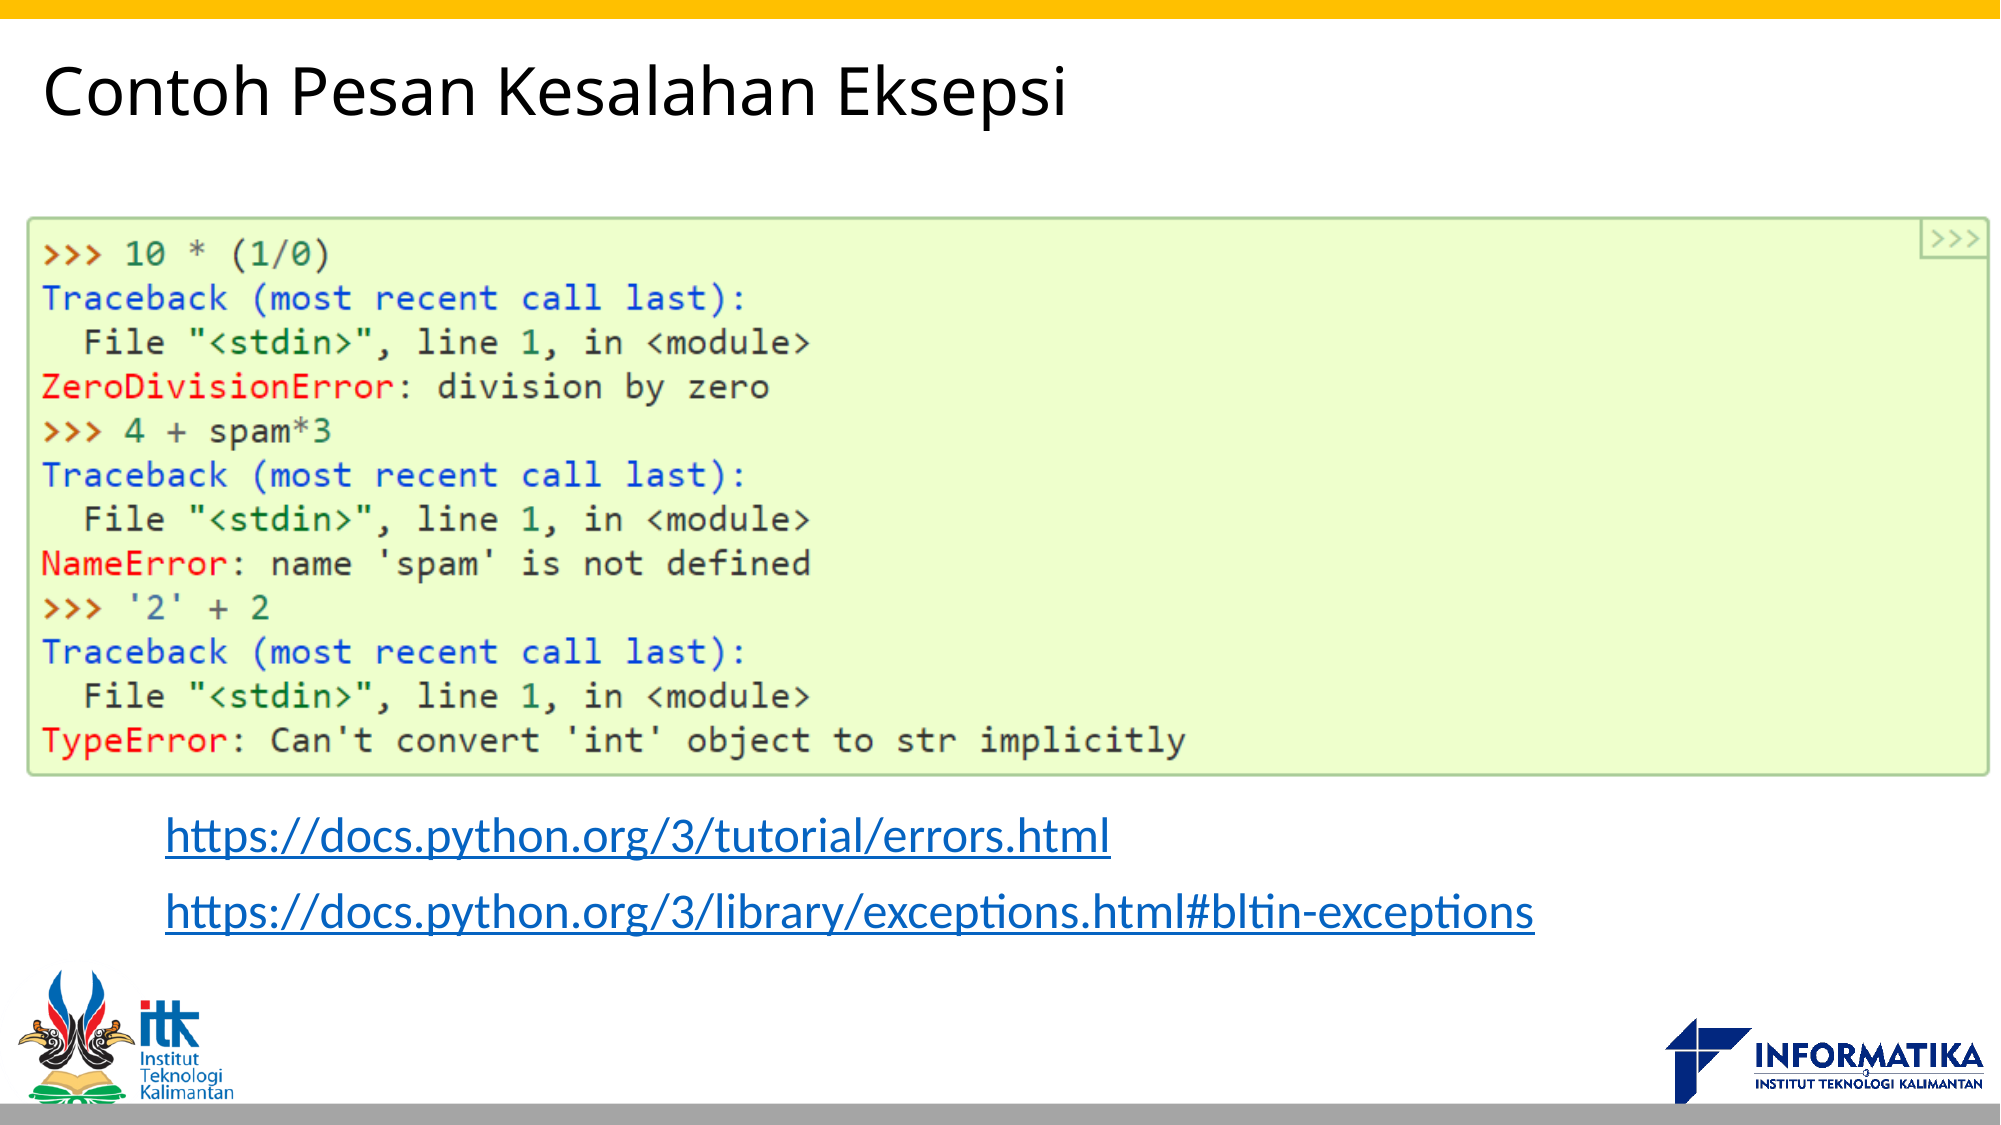

# Contoh Pesan Kesalahan Eksepsi
https://docs.python.org/3/tutorial/errors.html
https://docs.python.org/3/library/exceptions.html#bltin-exceptions